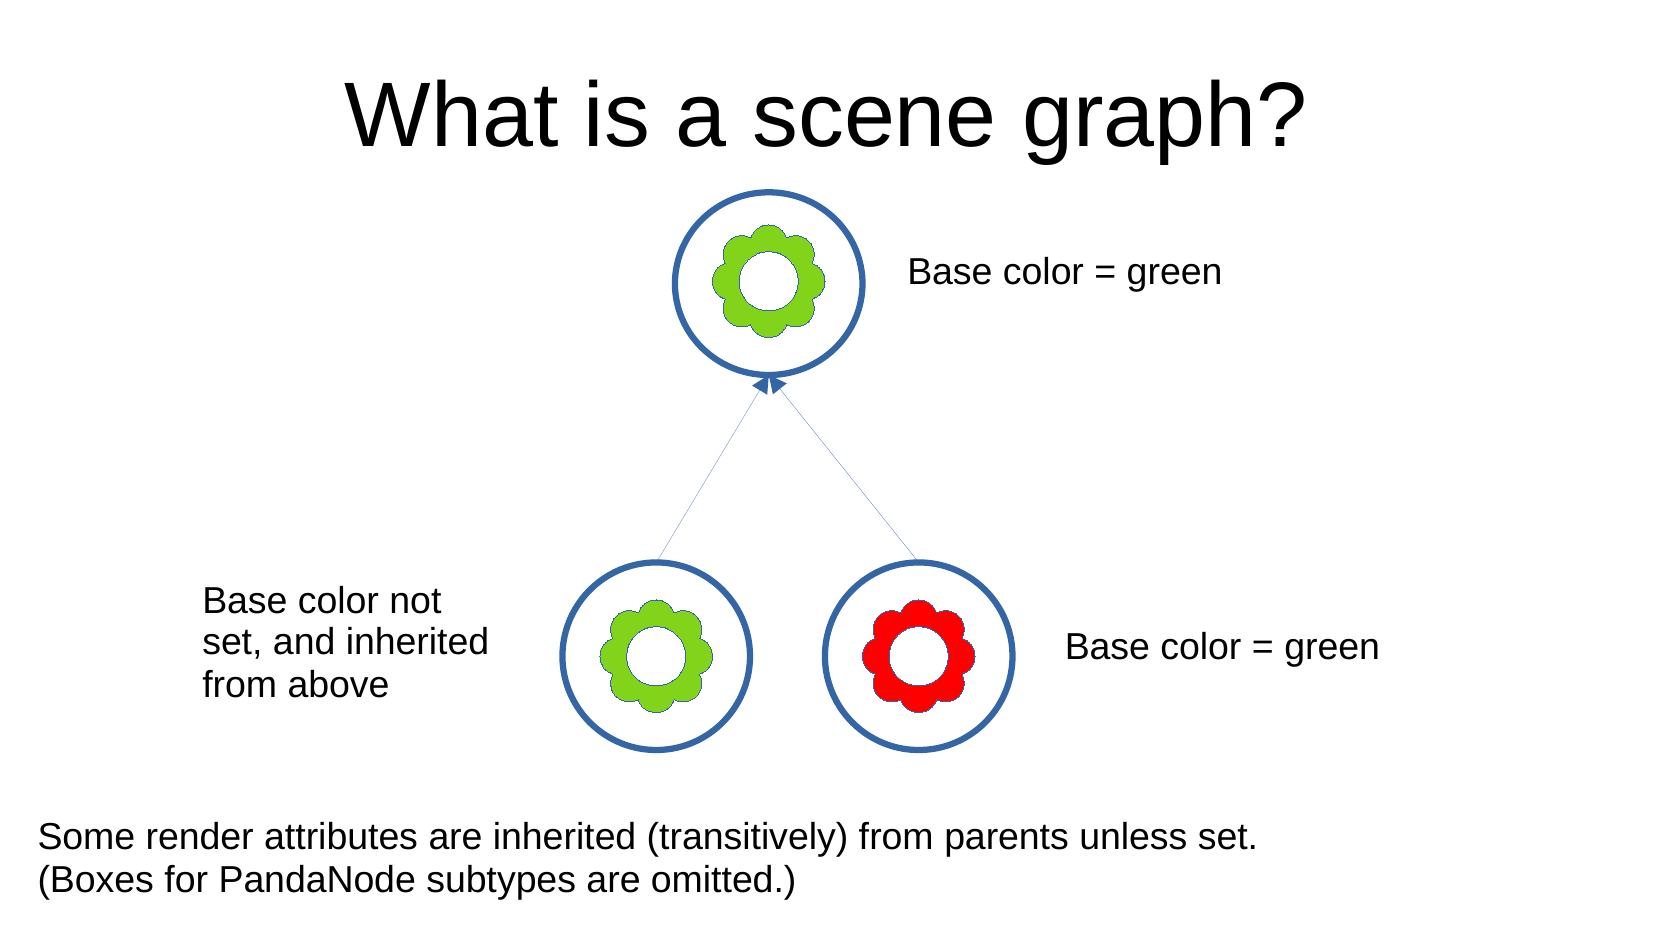

# What is a scene graph?
Base color = green
Base color not set, and inherited from above
Base color = green
Some render attributes are inherited (transitively) from parents unless set.
(Boxes for PandaNode subtypes are omitted.)